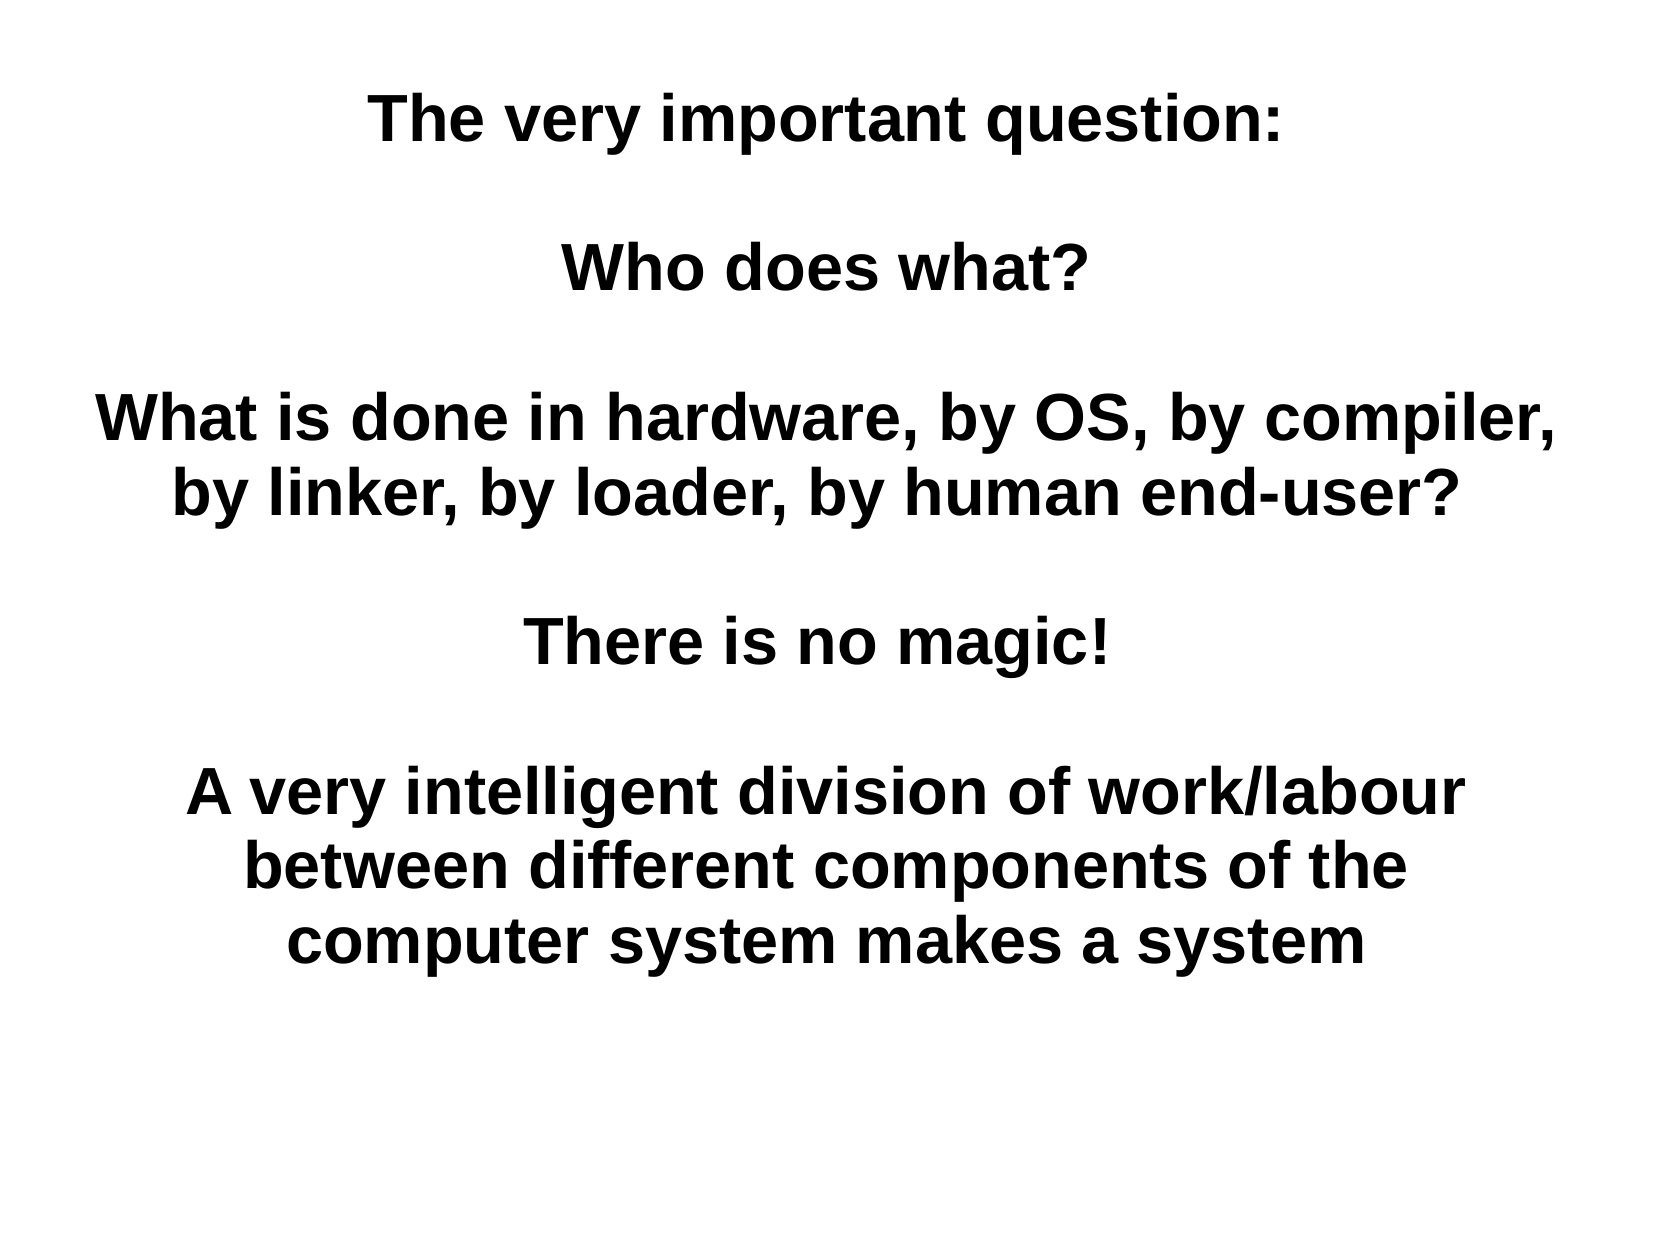

# The very important question:
Who does what?
What is done in hardware, by OS, by compiler, by linker, by loader, by human end-user?
There is no magic!
A very intelligent division of work/labour between different components of the computer system makes a system